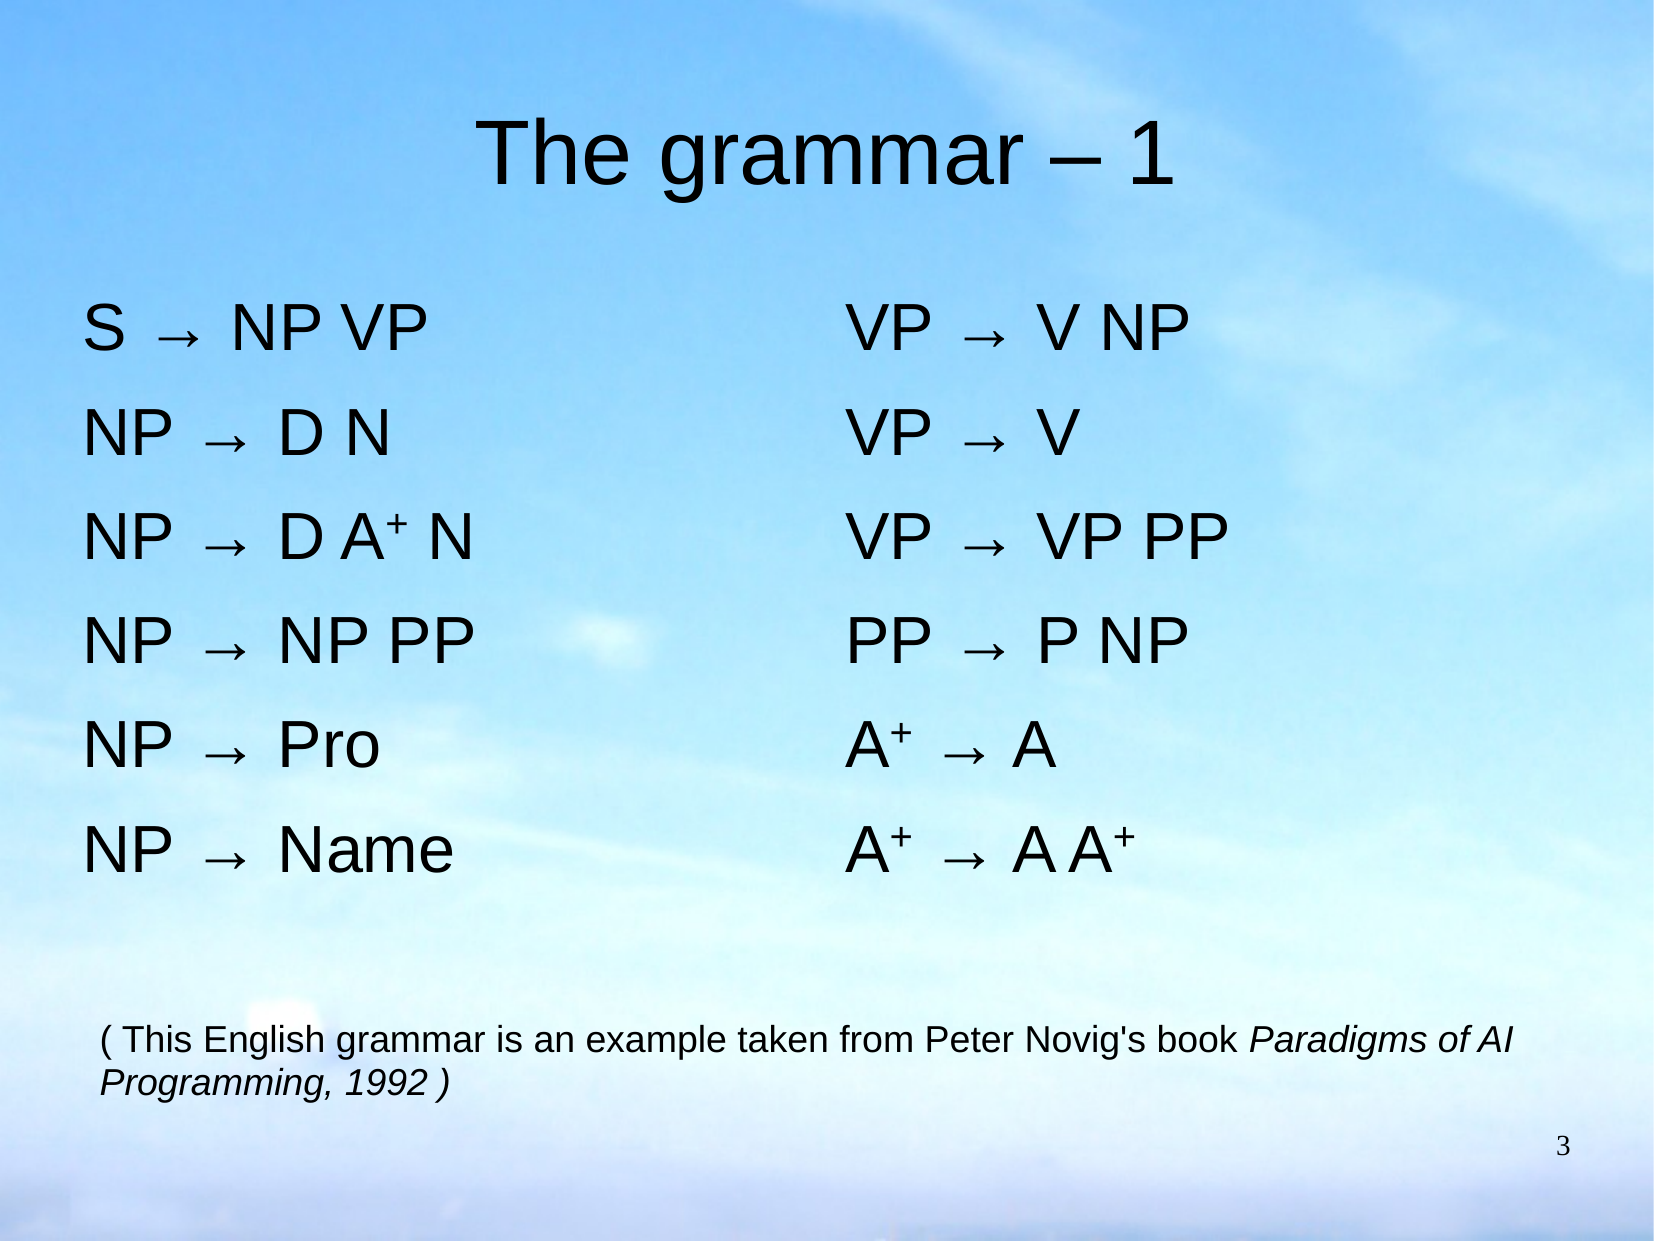

# The grammar – 1
S → NP VP
NP → D N
NP → D A+ N
NP → NP PP
NP → Pro
NP → Name
VP → V NP
VP → V
VP → VP PP
PP → P NP
A+ → A
A+ → A A+
( This English grammar is an example taken from Peter Novig's book Paradigms of AI Programming, 1992 )
3